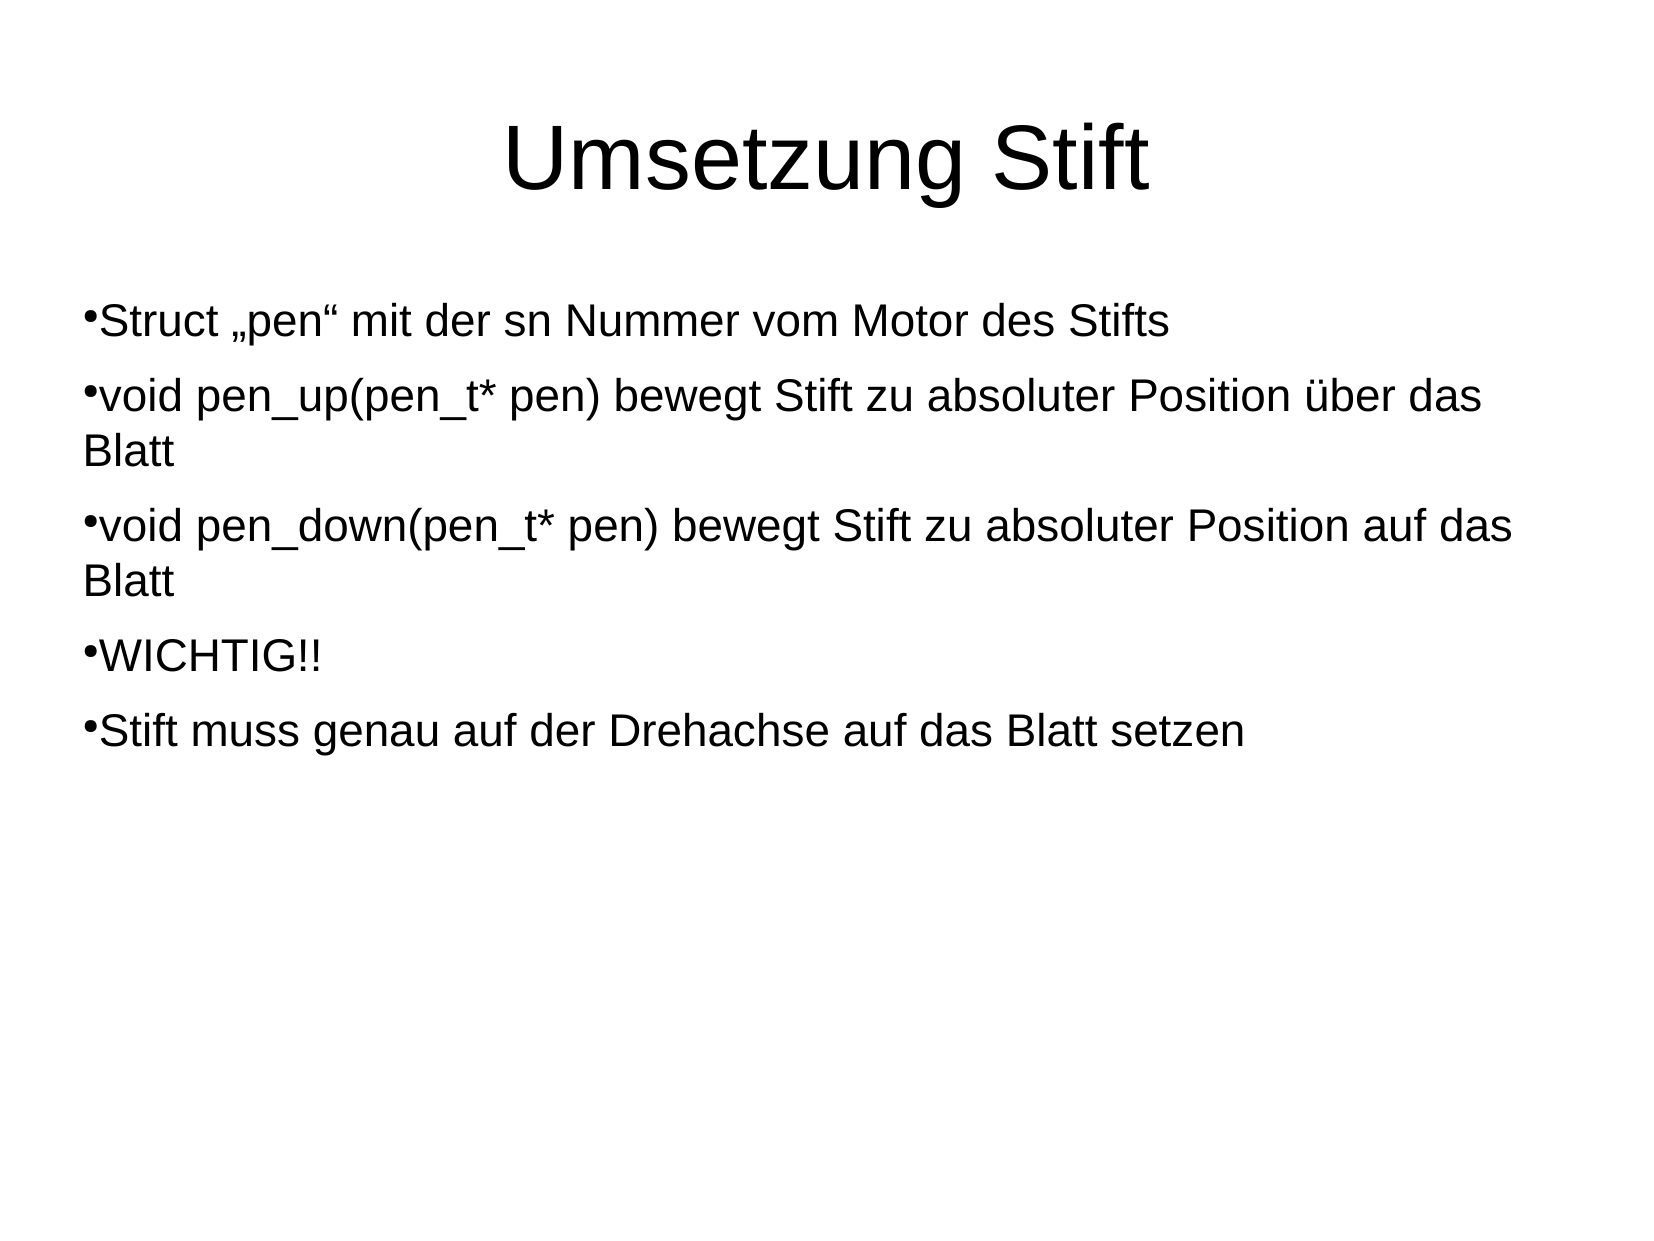

# Umsetzung Stift
Struct „pen“ mit der sn Nummer vom Motor des Stifts
void pen_up(pen_t* pen) bewegt Stift zu absoluter Position über das Blatt
void pen_down(pen_t* pen) bewegt Stift zu absoluter Position auf das Blatt
WICHTIG!!
Stift muss genau auf der Drehachse auf das Blatt setzen